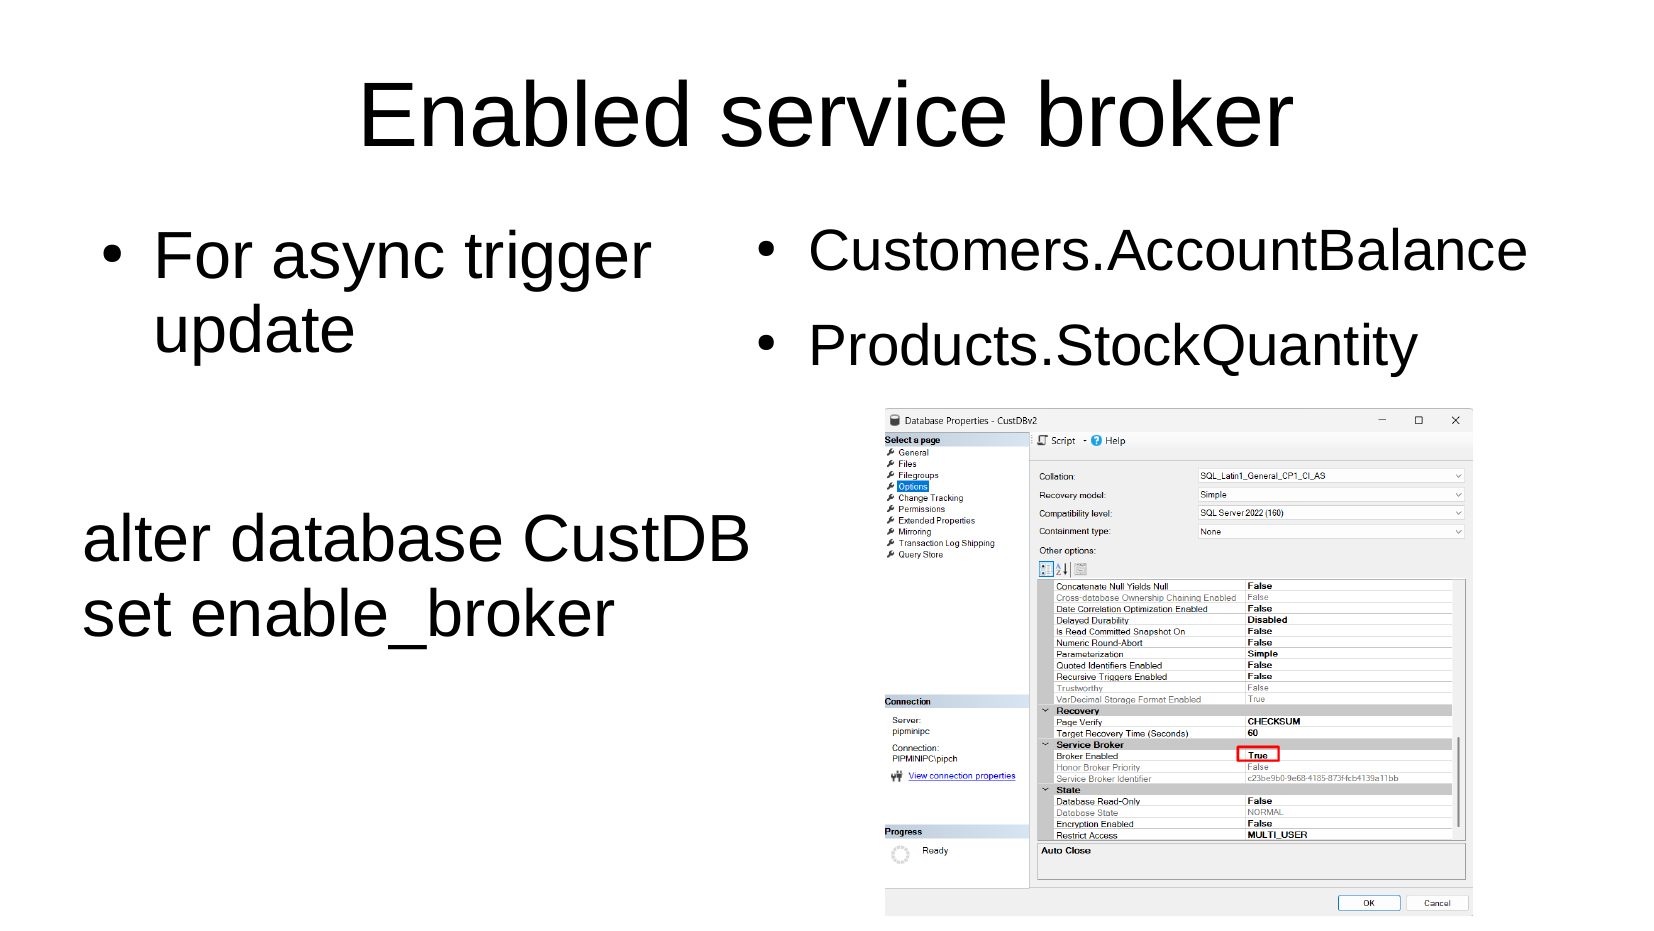

# Enabled service broker
For async trigger update
alter database CustDB set enable_broker
Customers.AccountBalance
Products.StockQuantity